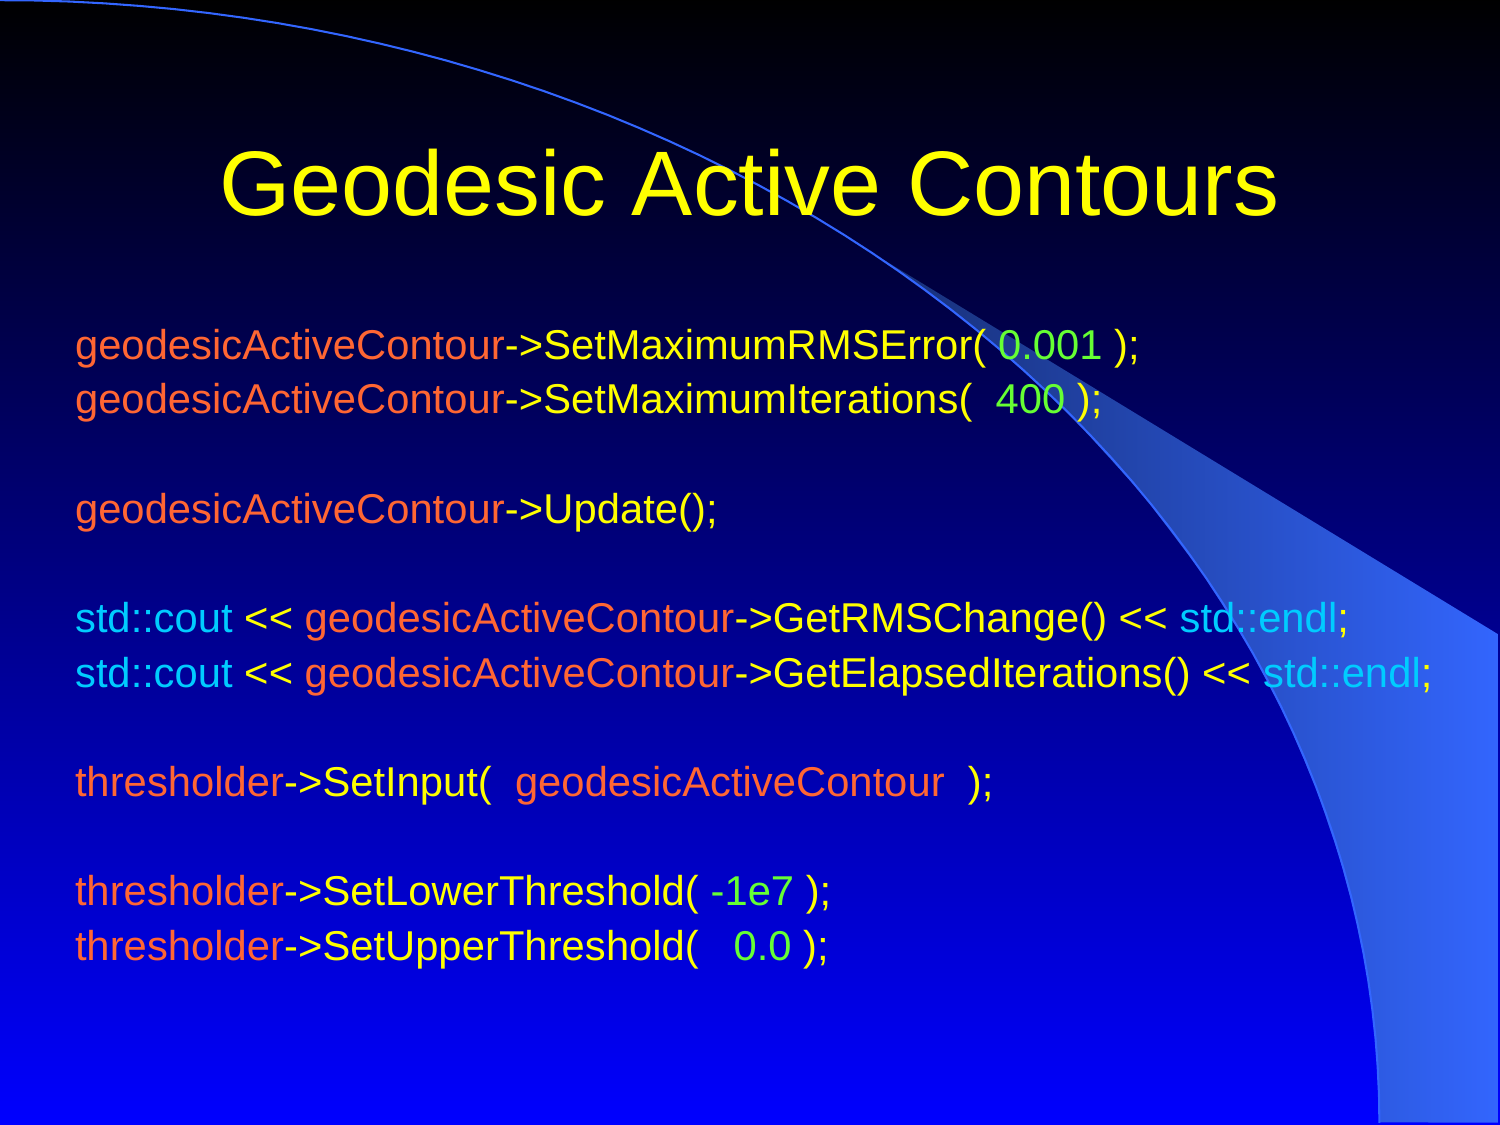

# Geodesic Active Contours
geodesicActiveContour->SetMaximumRMSError( 0.001 );
geodesicActiveContour->SetMaximumIterations( 400 );
geodesicActiveContour->Update();
std::cout << geodesicActiveContour->GetRMSChange() << std::endl;
std::cout << geodesicActiveContour->GetElapsedIterations() << std::endl;
thresholder->SetInput( geodesicActiveContour );
thresholder->SetLowerThreshold( -1e7 );
thresholder->SetUpperThreshold( 0.0 );